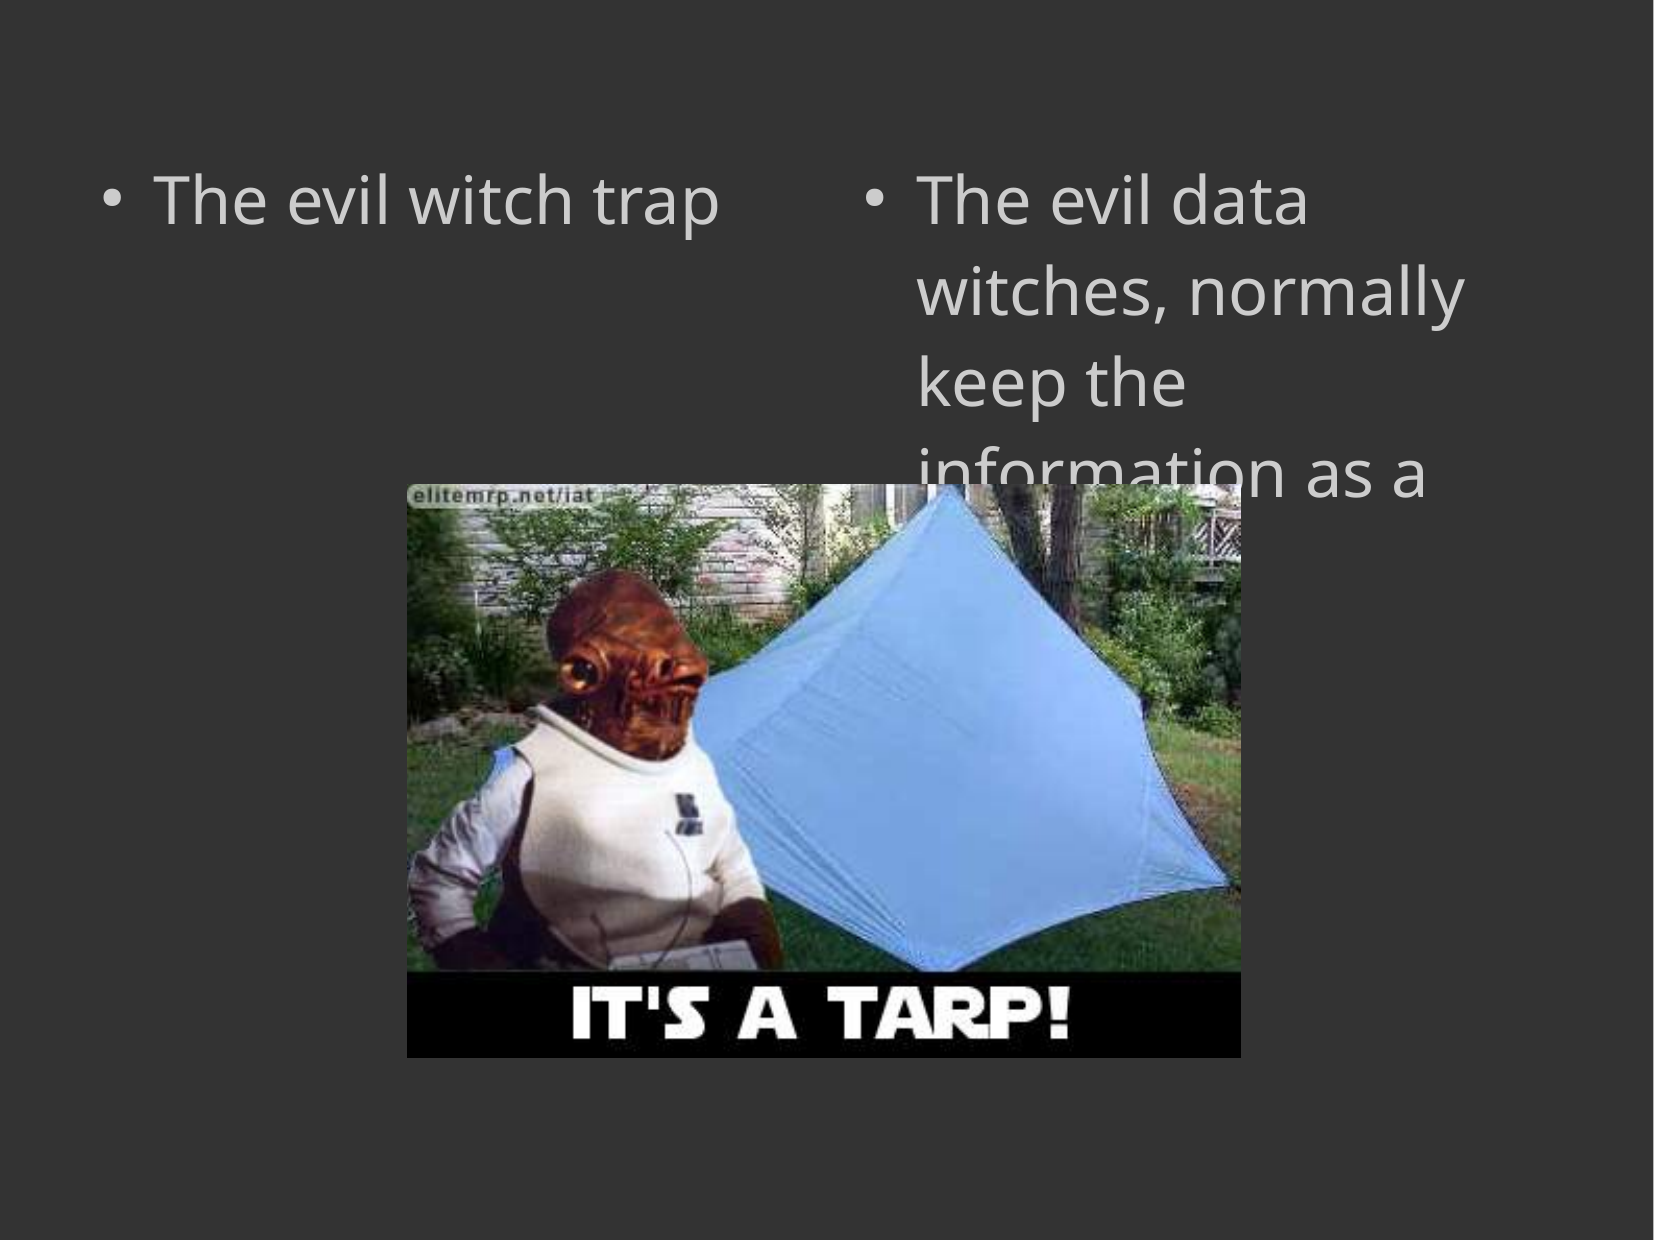

# The evil witch trap
The evil data witches, normally keep the information as a silo.